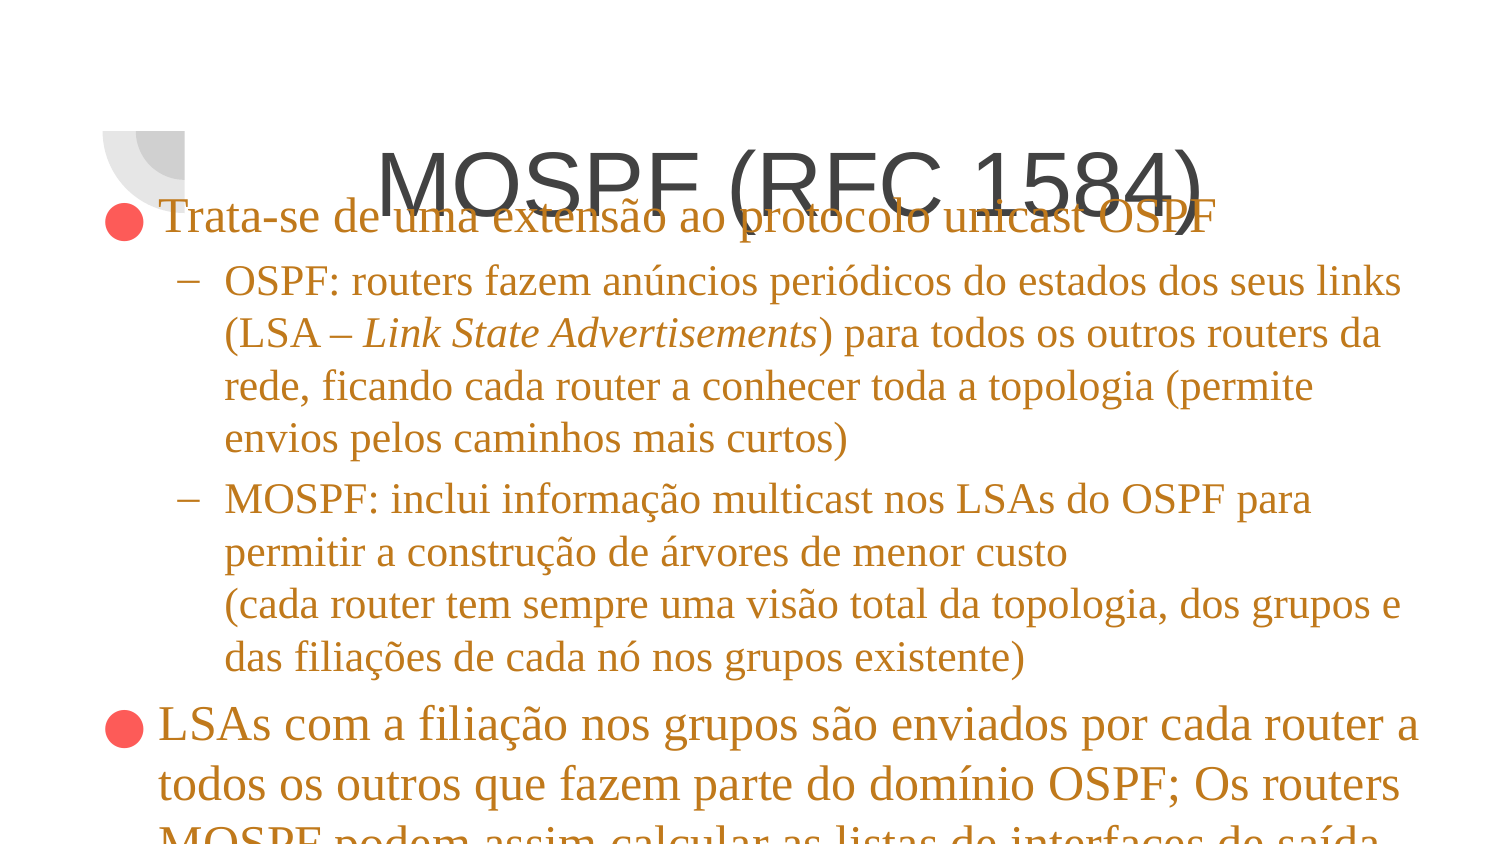

# MOSPF (RFC 1584)
Trata-se de uma extensão ao protocolo unicast OSPF
OSPF: routers fazem anúncios periódicos do estados dos seus links (LSA – Link State Advertisements) para todos os outros routers da rede, ficando cada router a conhecer toda a topologia (permite envios pelos caminhos mais curtos)
MOSPF: inclui informação multicast nos LSAs do OSPF para permitir a construção de árvores de menor custo
(cada router tem sempre uma visão total da topologia, dos grupos e das filiações de cada nó nos grupos existente)
LSAs com a filiação nos grupos são enviados por cada router a todos os outros que fazem parte do domínio OSPF; Os routers MOSPF podem assim calcular as listas de interfaces de saída.
Usa o algoritmo Dijkstra para cálculo da árvore de menor custo
É necessário um cálculo separado por cada par (SNet, G)